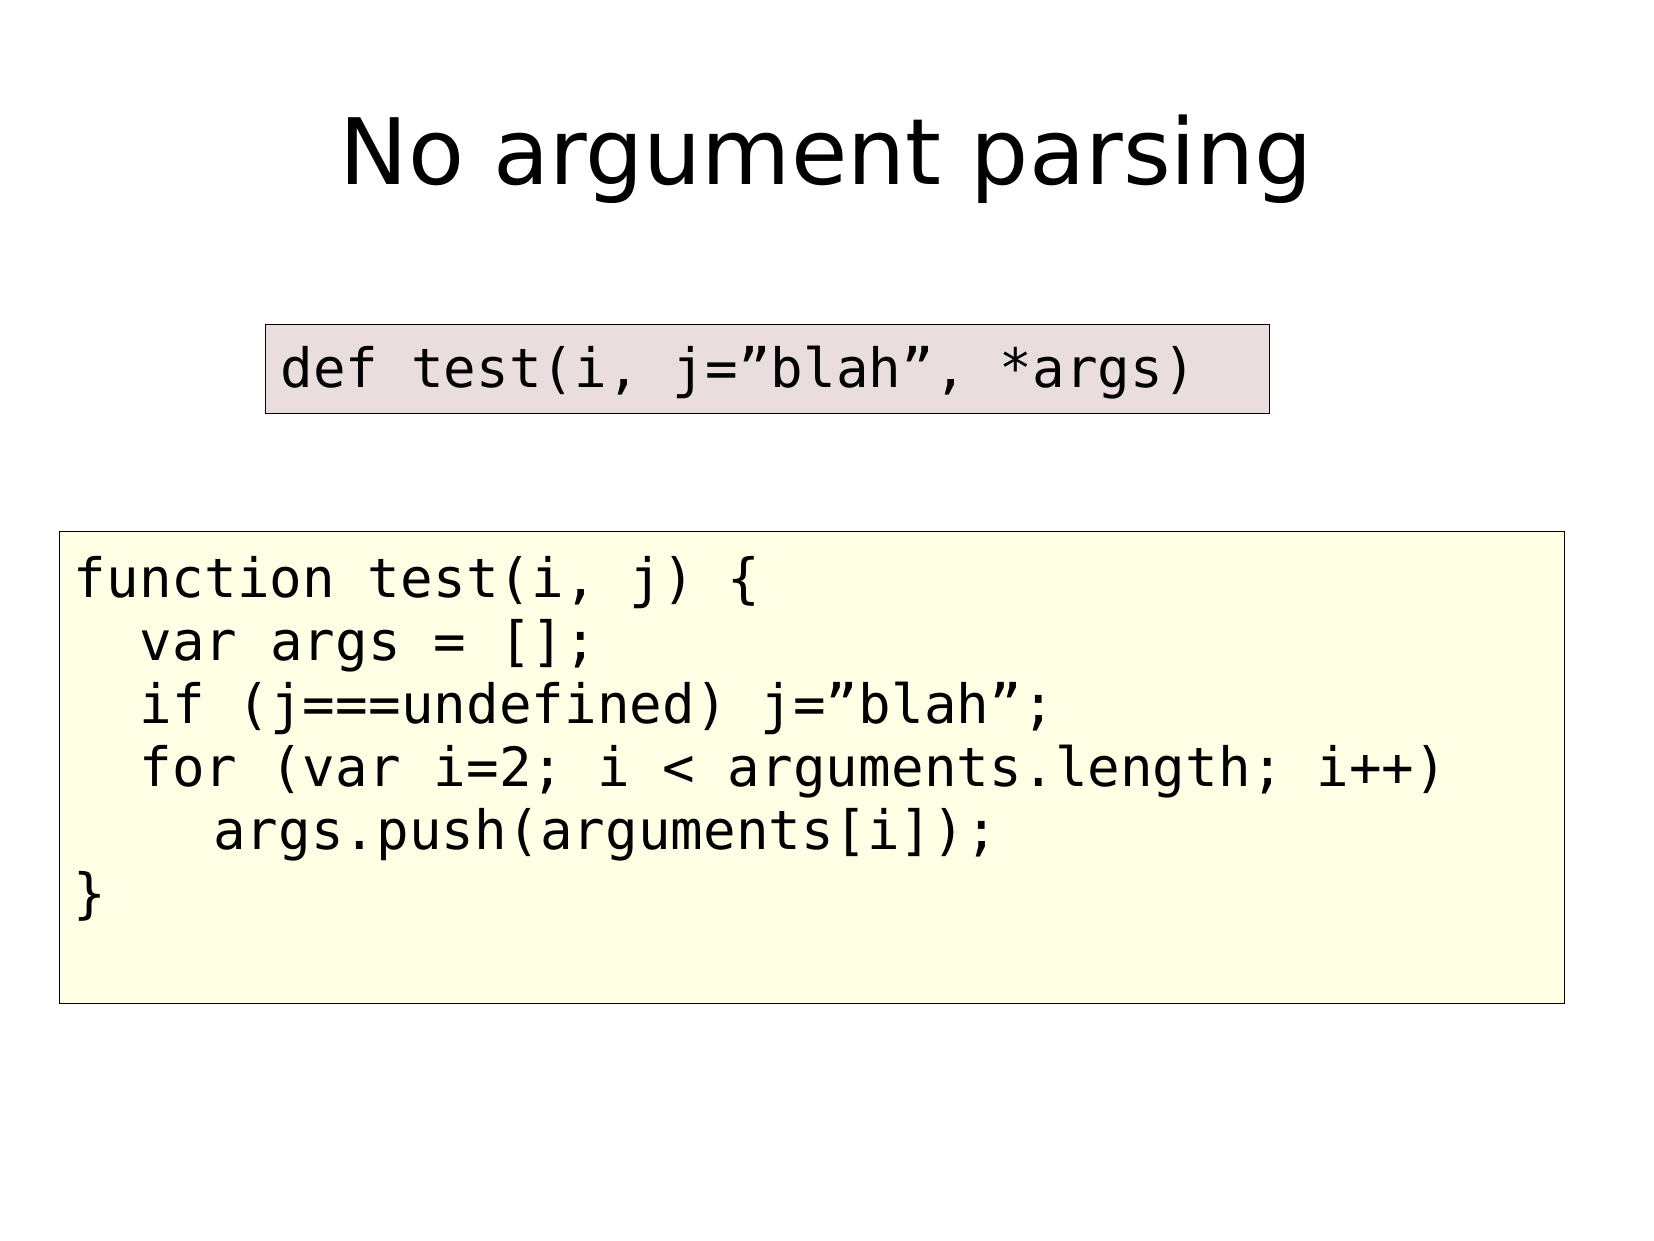

# No argument parsing
def test(i, j=”blah”, *args)
function test(i, j) {
 var args = [];
 if (j===undefined) j=”blah”;
 for (var i=2; i < arguments.length; i++)
	 args.push(arguments[i]);
}